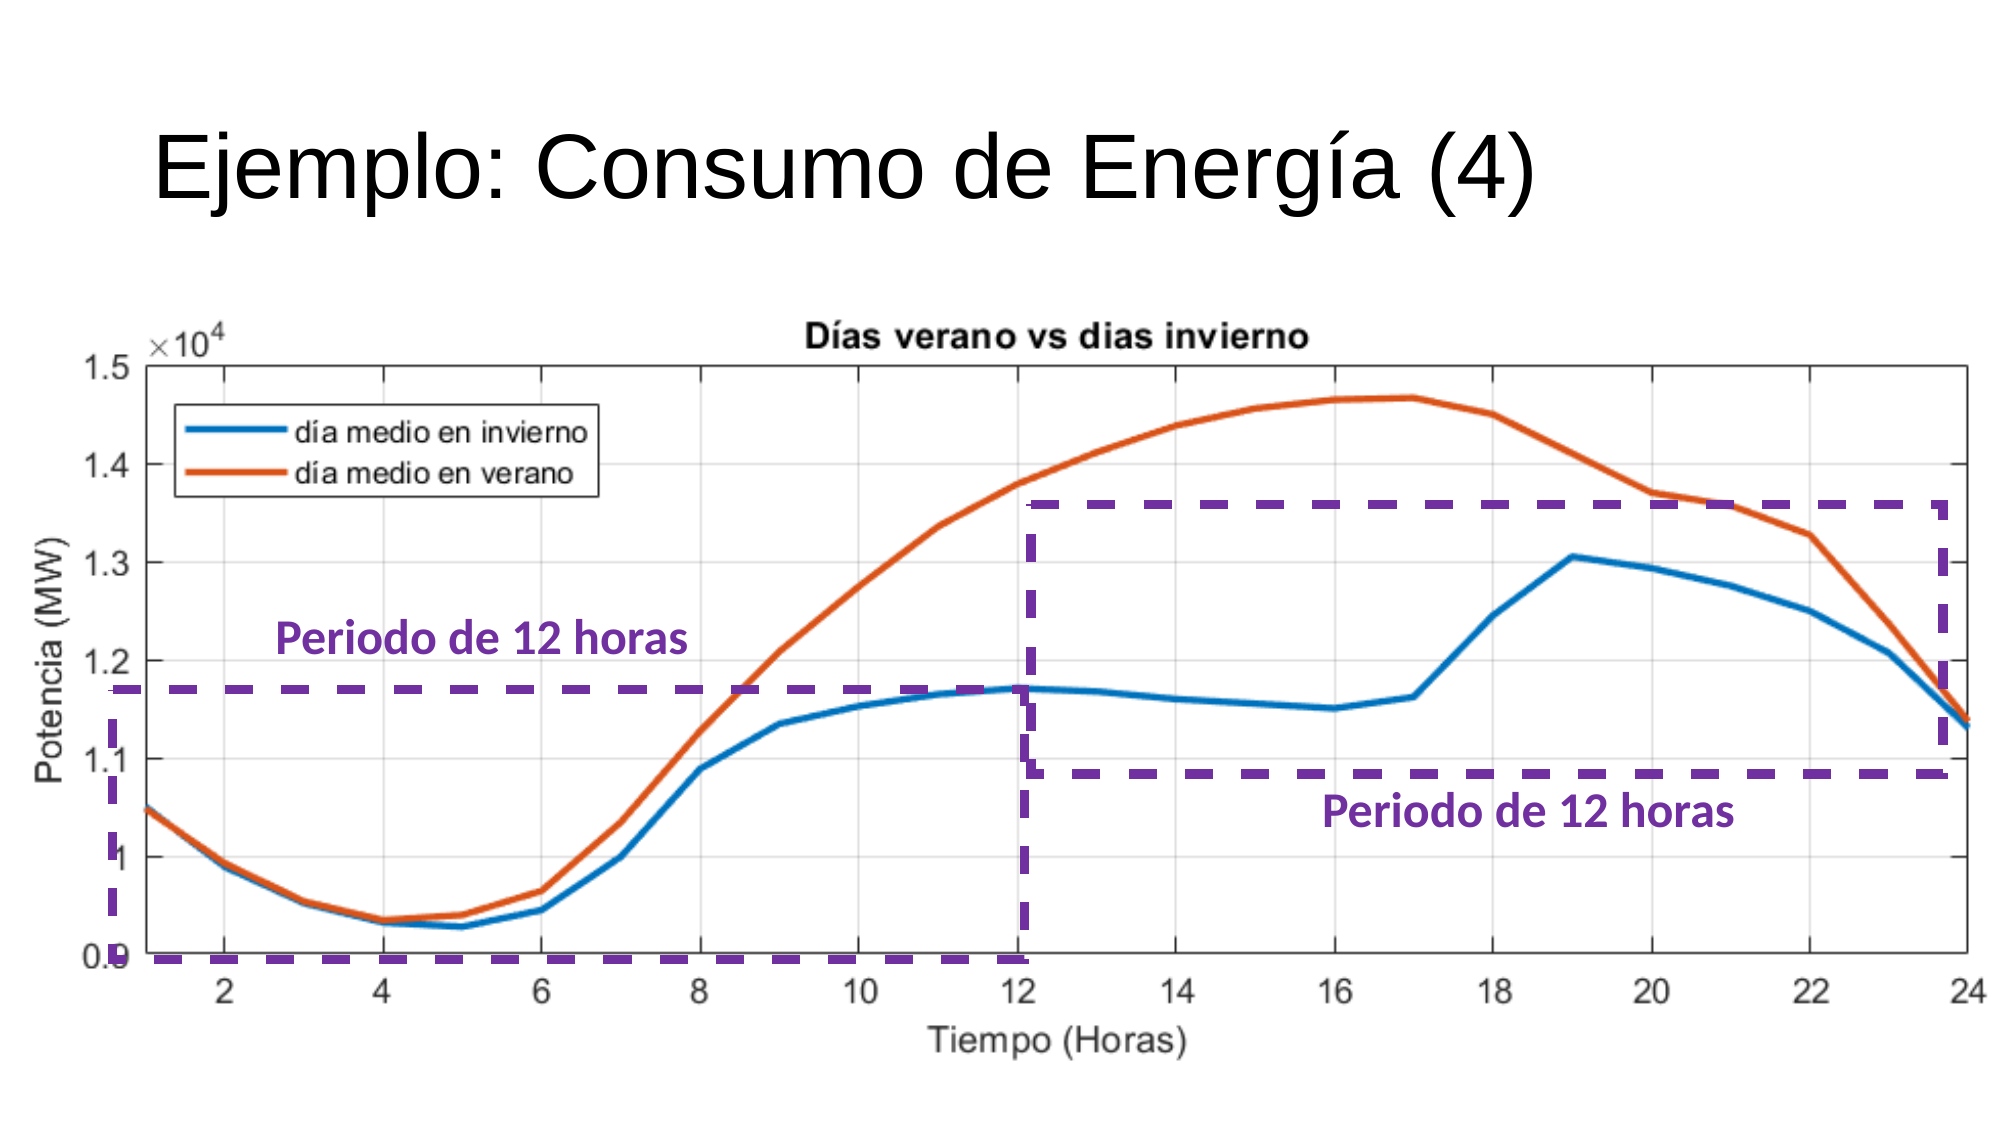

# Ejemplo: Consumo de Energía (4)
Periodo de 12 horas
Periodo de 12 horas